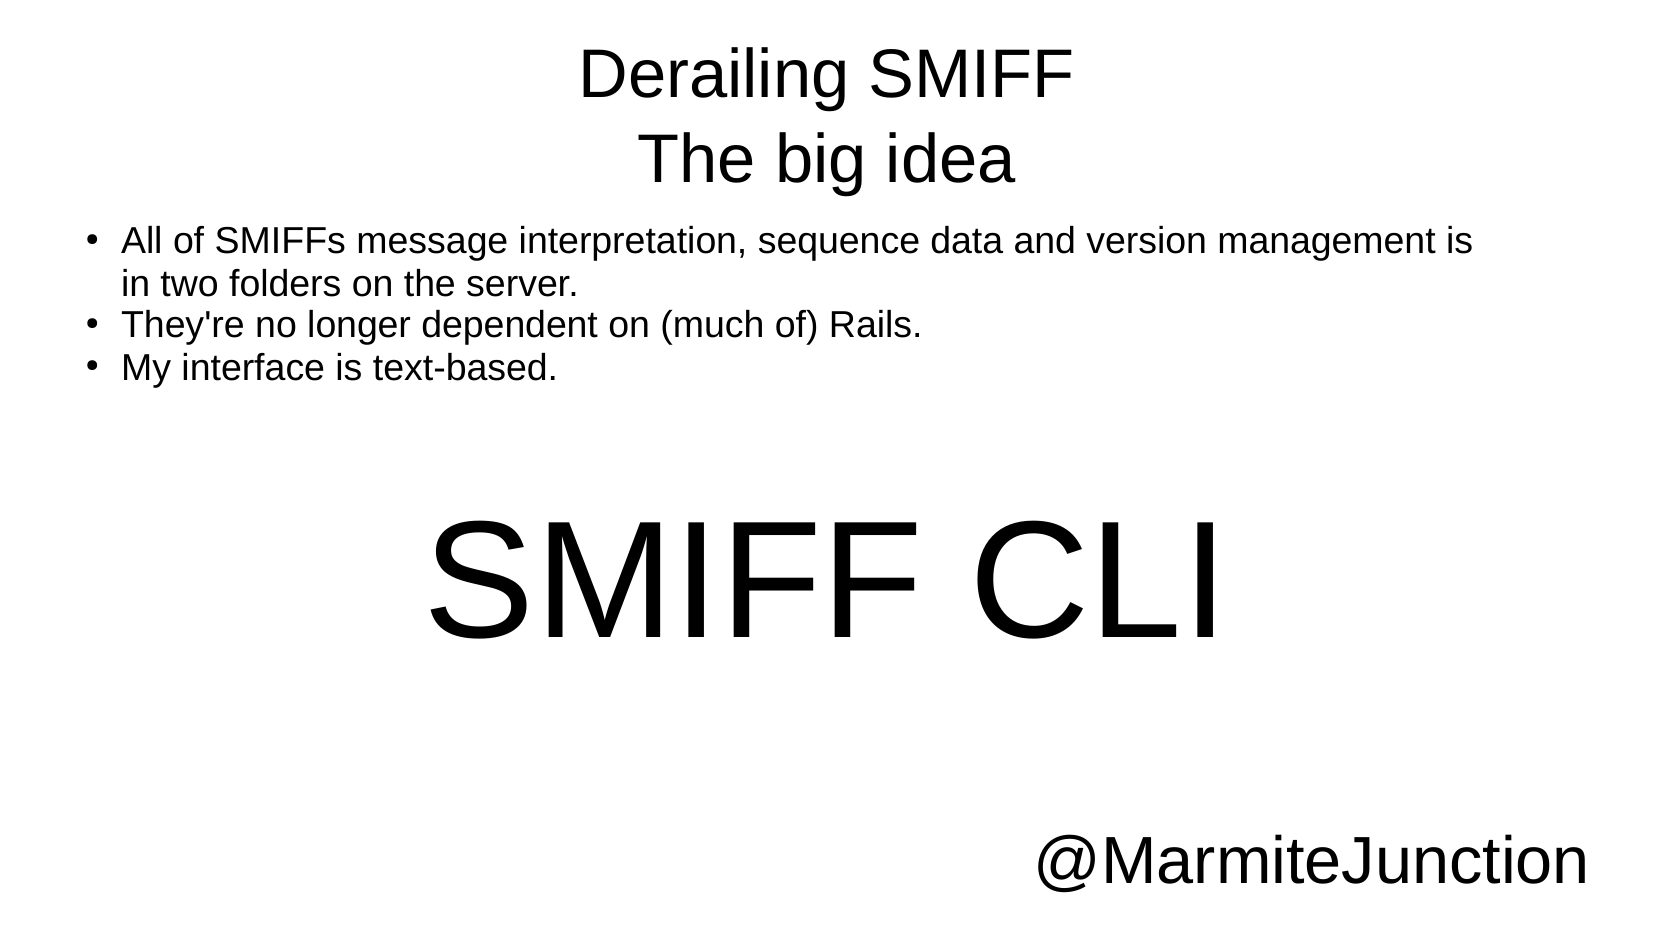

# Derailing SMIFF
The big idea
All of SMIFFs message interpretation, sequence data and version management is in two folders on the server.
They're no longer dependent on (much of) Rails.
My interface is text-based.
SMIFF CLI
@MarmiteJunction
@MarmiteJunction